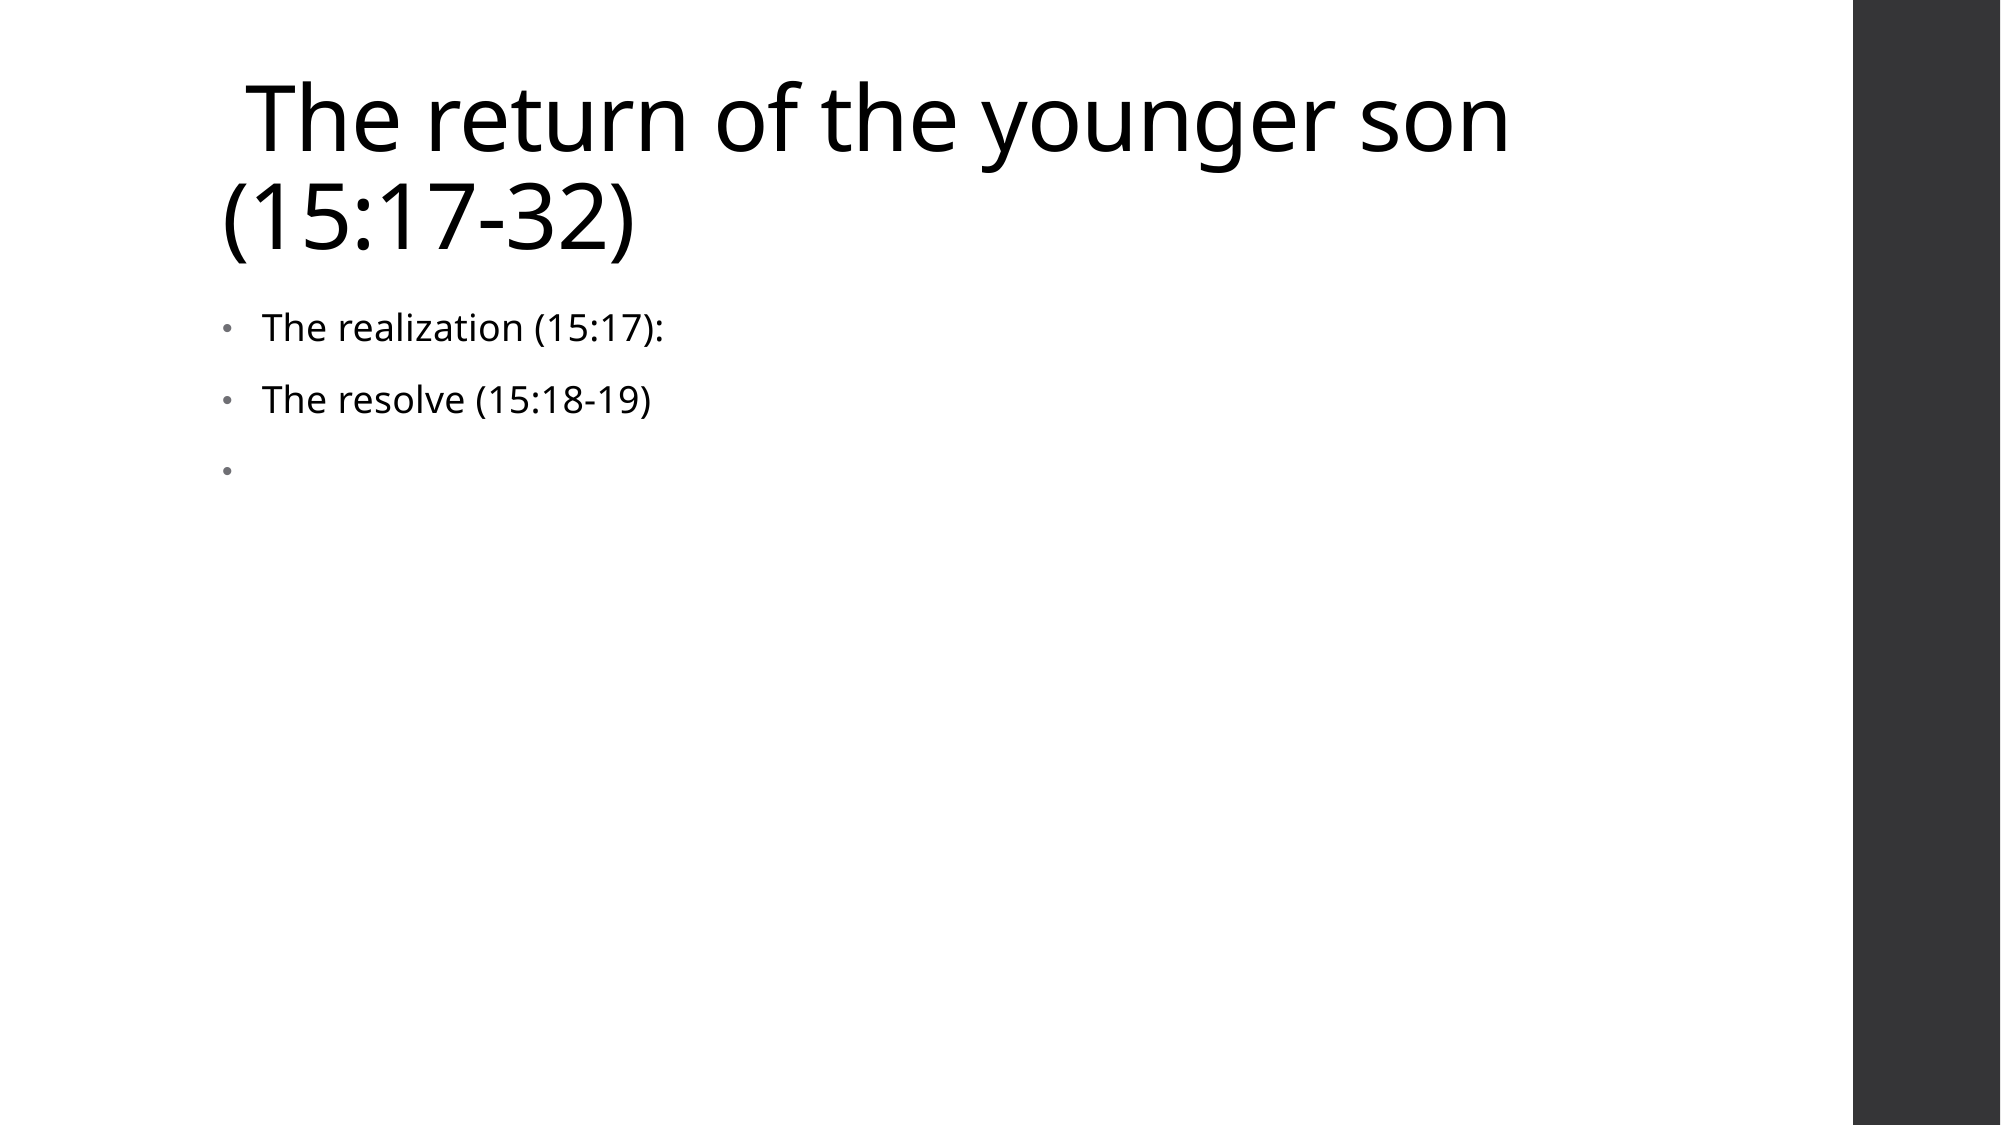

# The return of the younger son (15:17-32)
 The realization (15:17):
 The resolve (15:18-19)